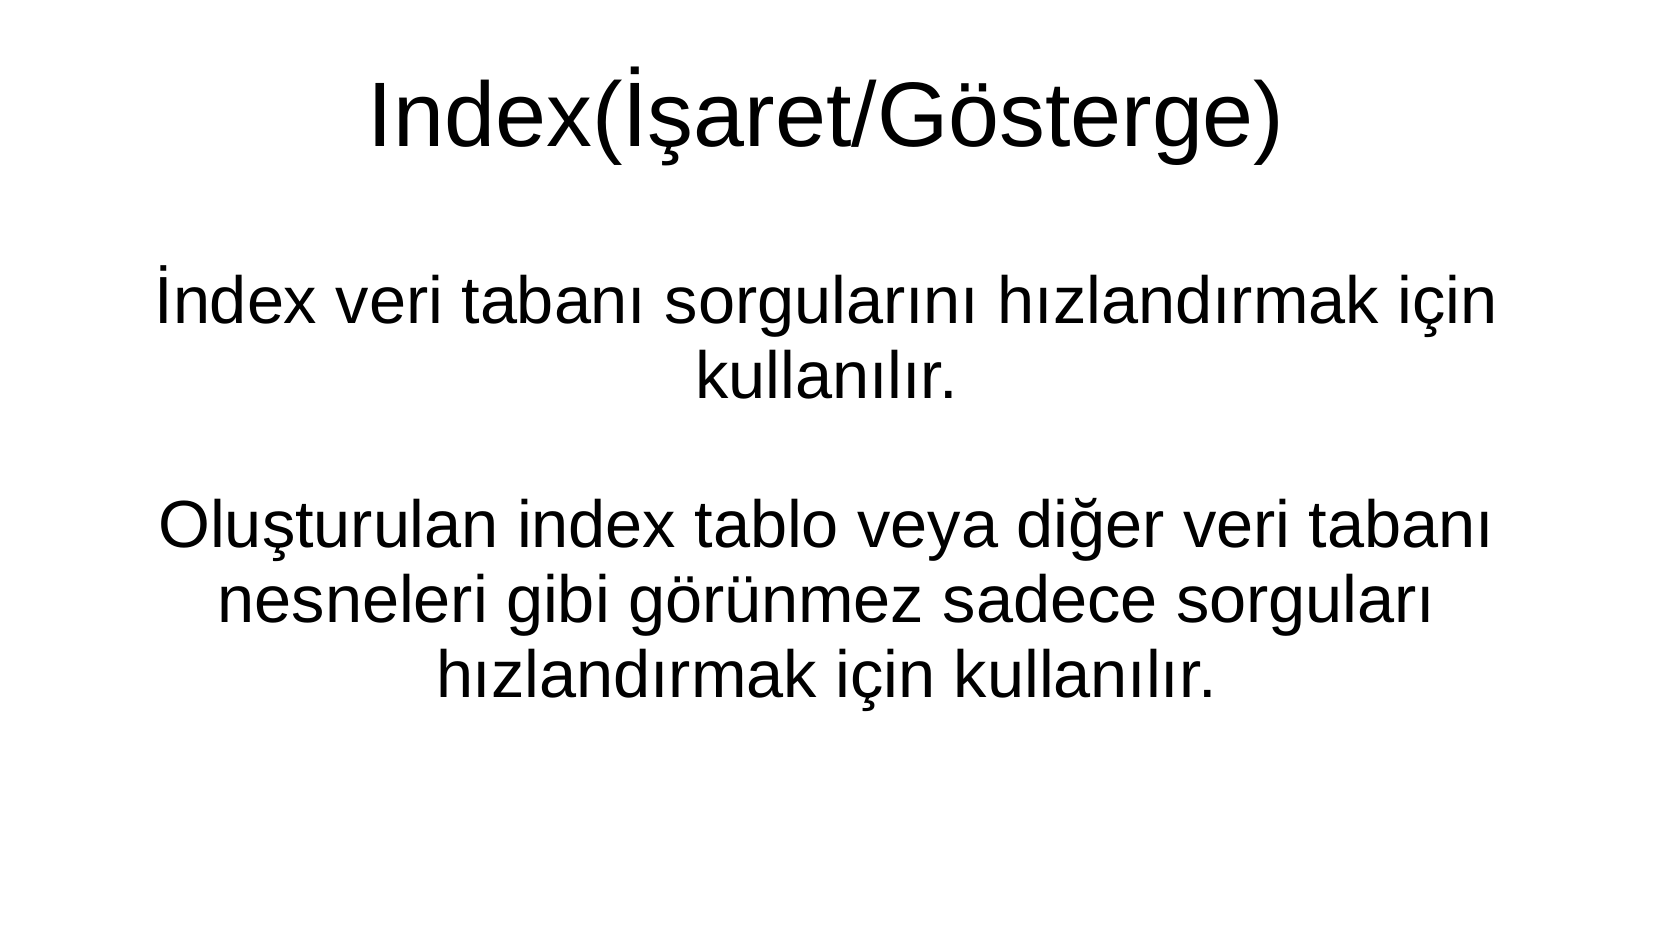

# Index(İşaret/Gösterge)
İndex veri tabanı sorgularını hızlandırmak için kullanılır.
Oluşturulan index tablo veya diğer veri tabanı nesneleri gibi görünmez sadece sorguları hızlandırmak için kullanılır.